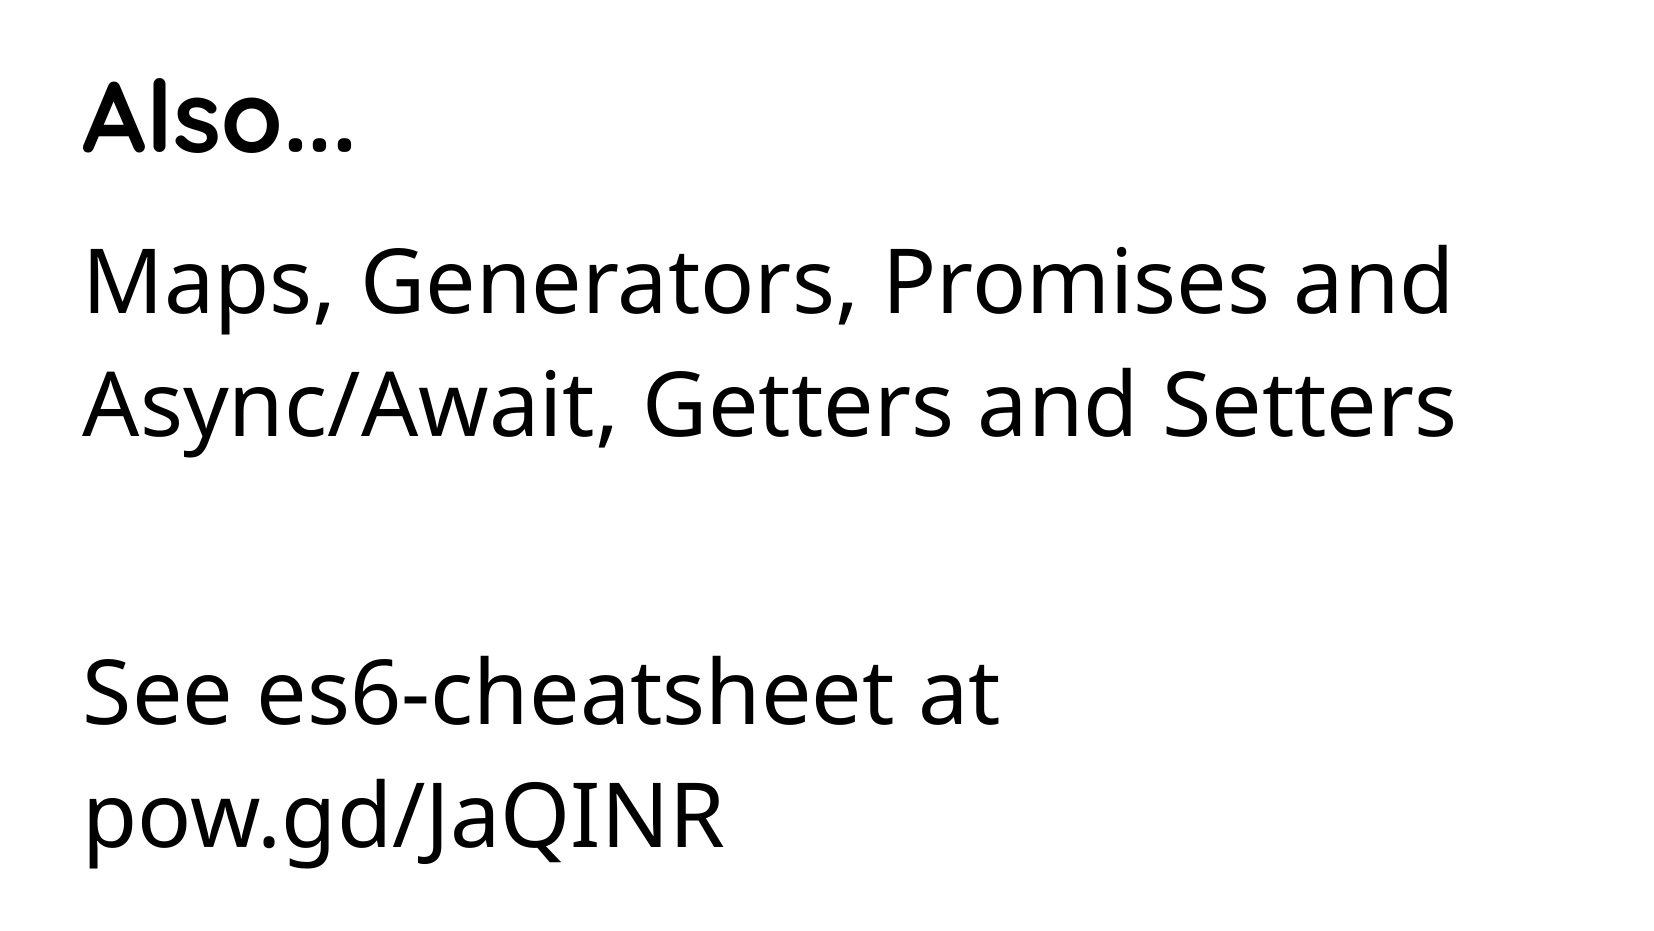

# Also...
Maps, Generators, Promises and Async/Await, Getters and Setters
See es6-cheatsheet at pow.gd/JaQINR